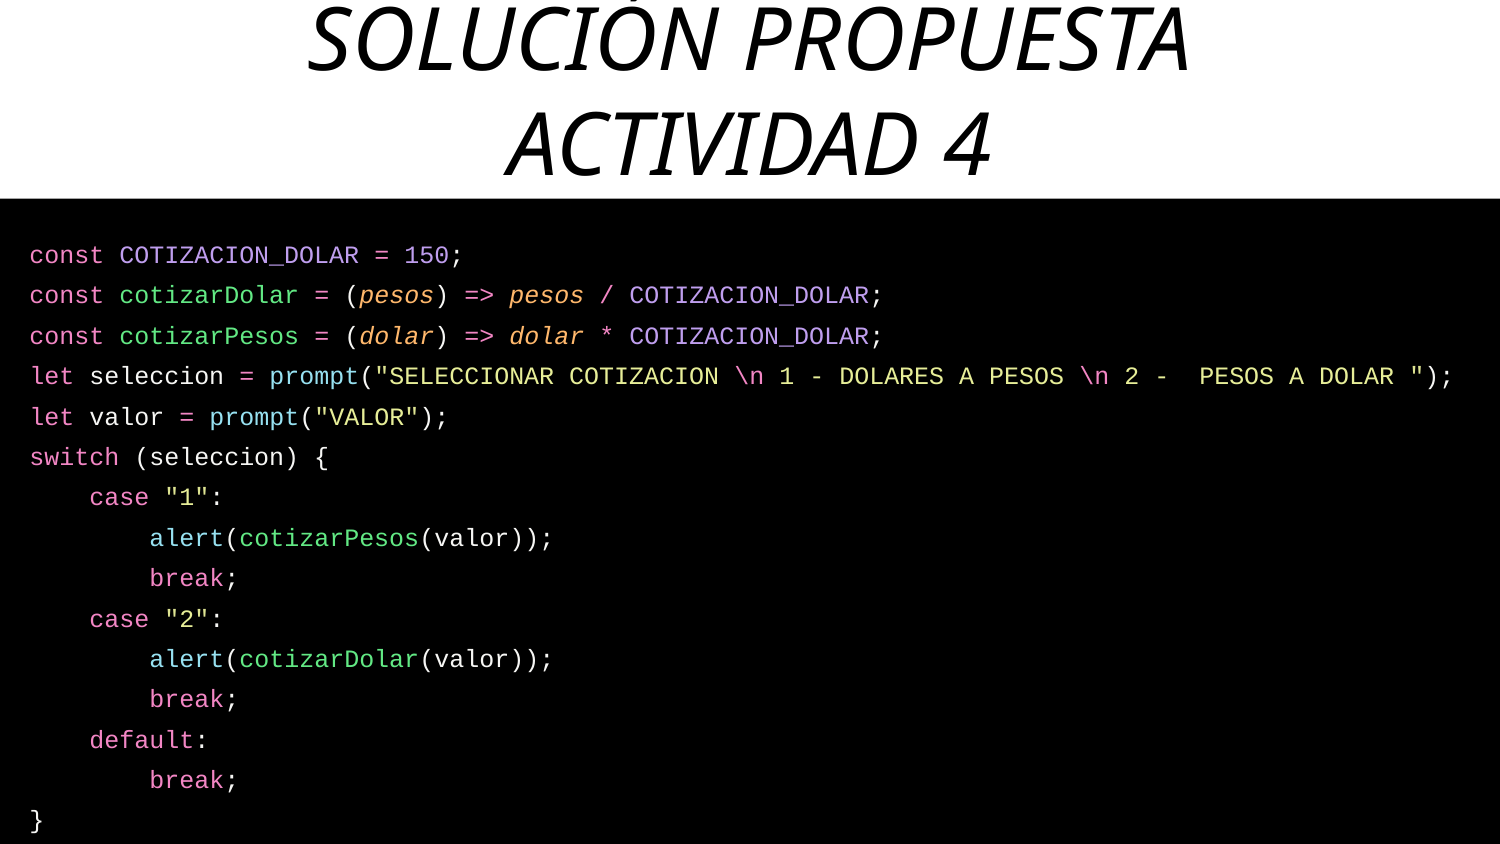

SOLUCIÓN PROPUESTA ACTIVIDAD 4
const COTIZACION_DOLAR = 150;
const cotizarDolar = (pesos) => pesos / COTIZACION_DOLAR;
const cotizarPesos = (dolar) => dolar * COTIZACION_DOLAR;
let seleccion = prompt("SELECCIONAR COTIZACION \n 1 - DOLARES A PESOS \n 2 - PESOS A DOLAR ");
let valor = prompt("VALOR");
switch (seleccion) {
 case "1":
 alert(cotizarPesos(valor));
 break;
 case "2":
 alert(cotizarDolar(valor));
 break;
 default:
 break;
}